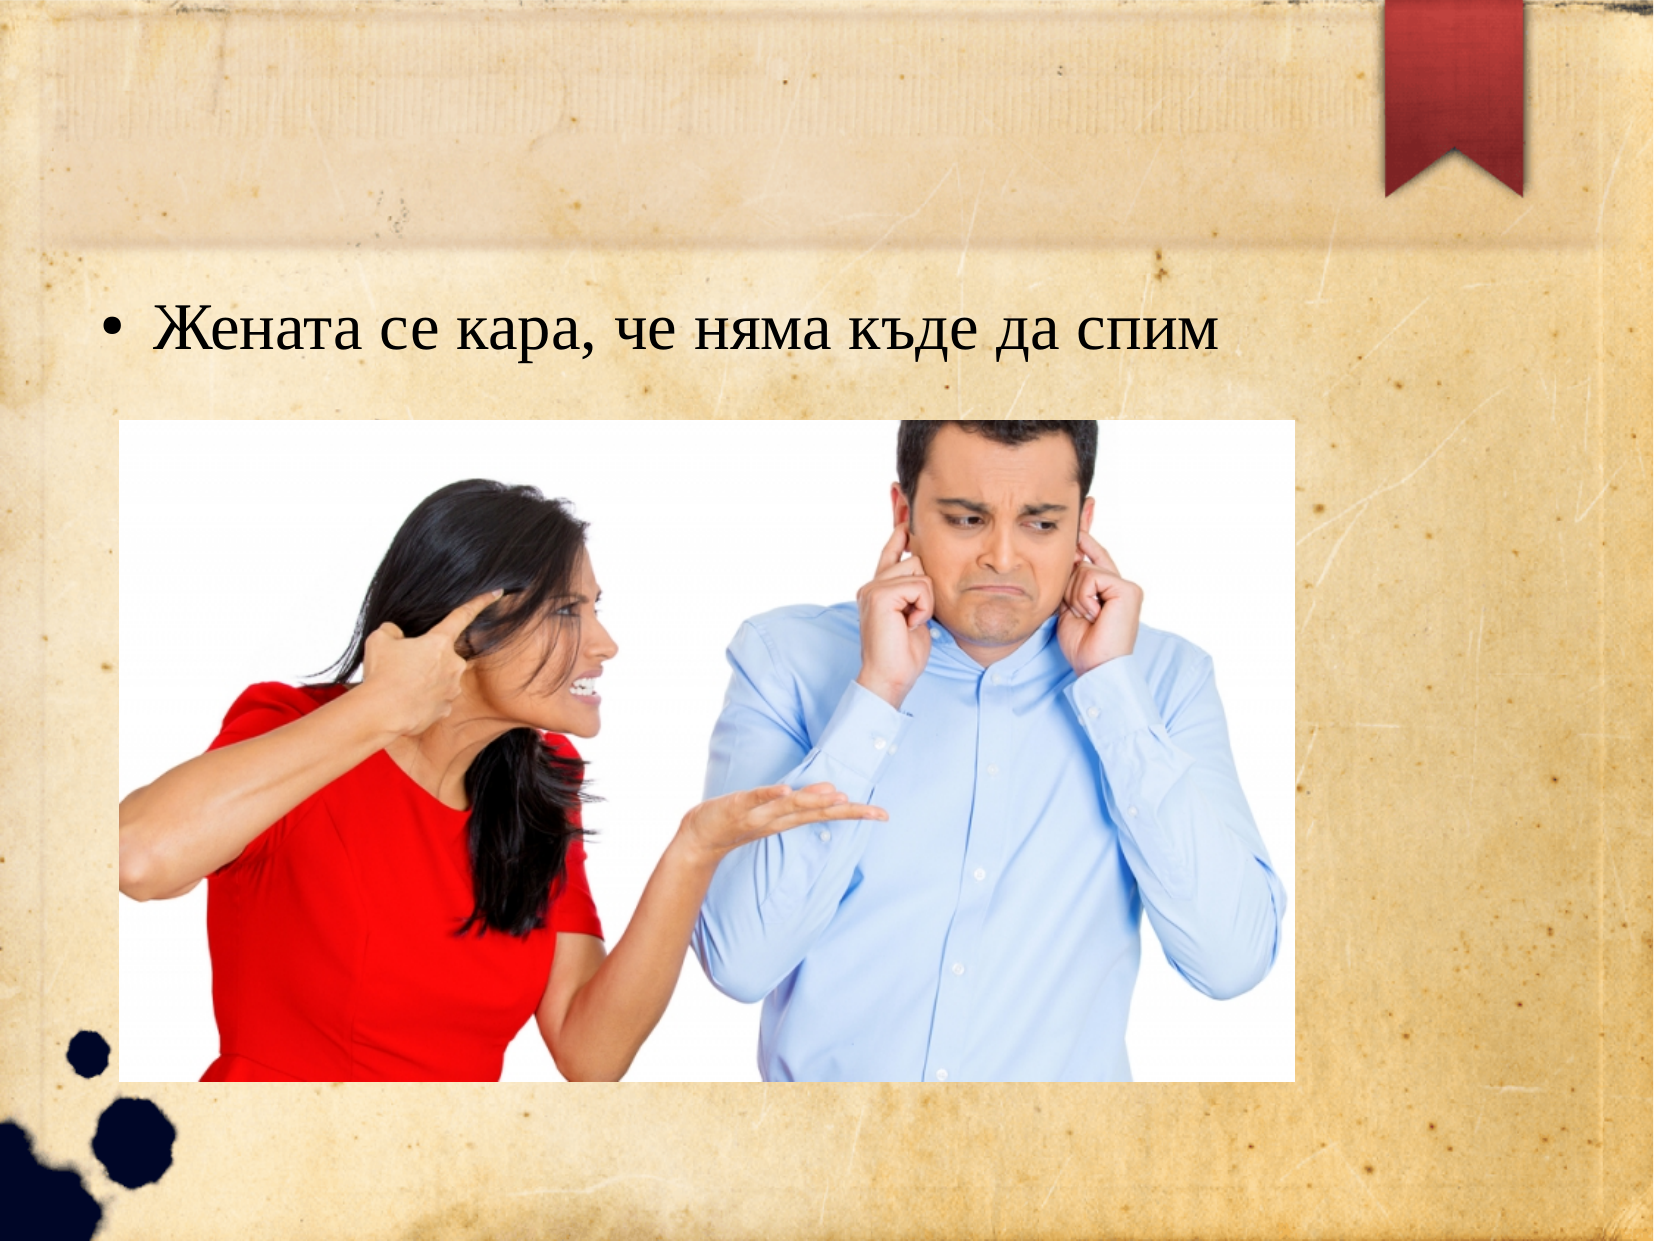

#
Жената се кара, че няма къде да спим